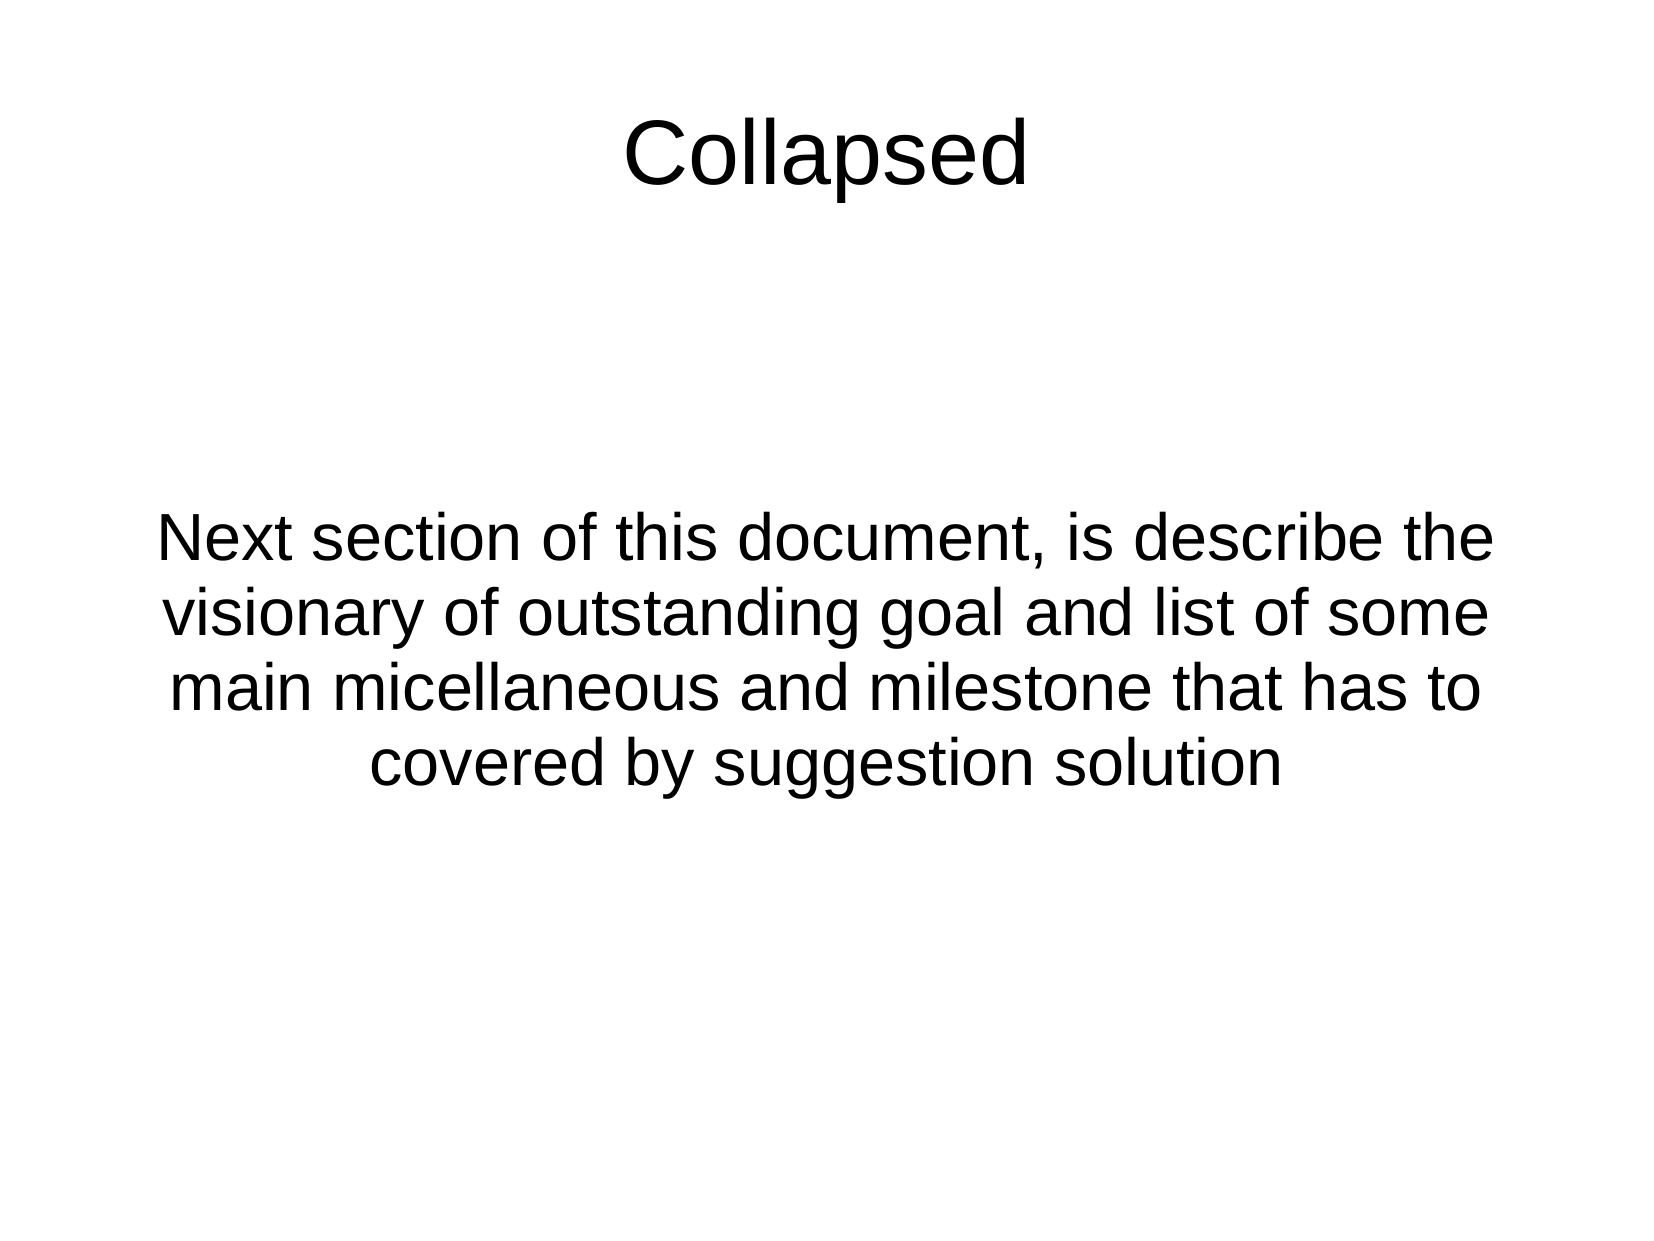

# Collapsed
Next section of this document, is describe the visionary of outstanding goal and list of some main micellaneous and milestone that has to covered by suggestion solution